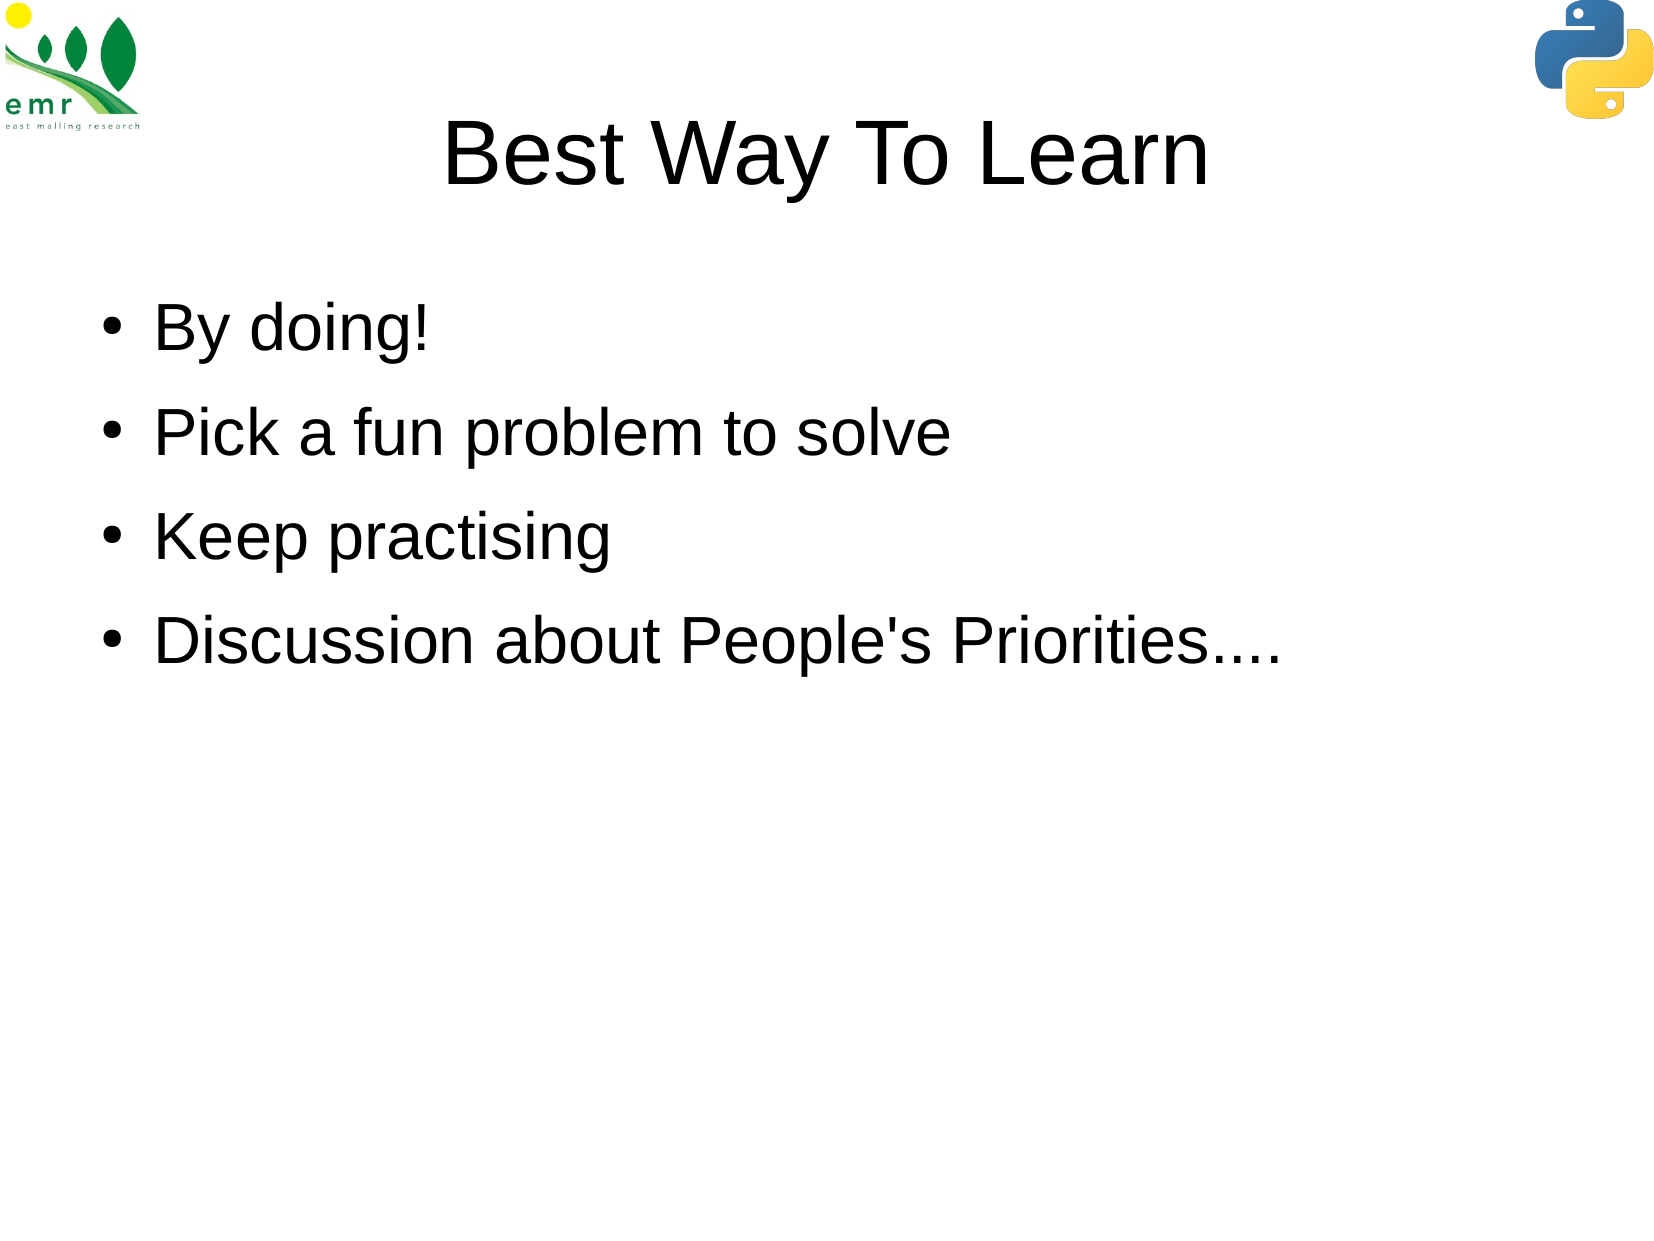

# Best Way To Learn
By doing!
Pick a fun problem to solve
Keep practising
Discussion about People's Priorities....